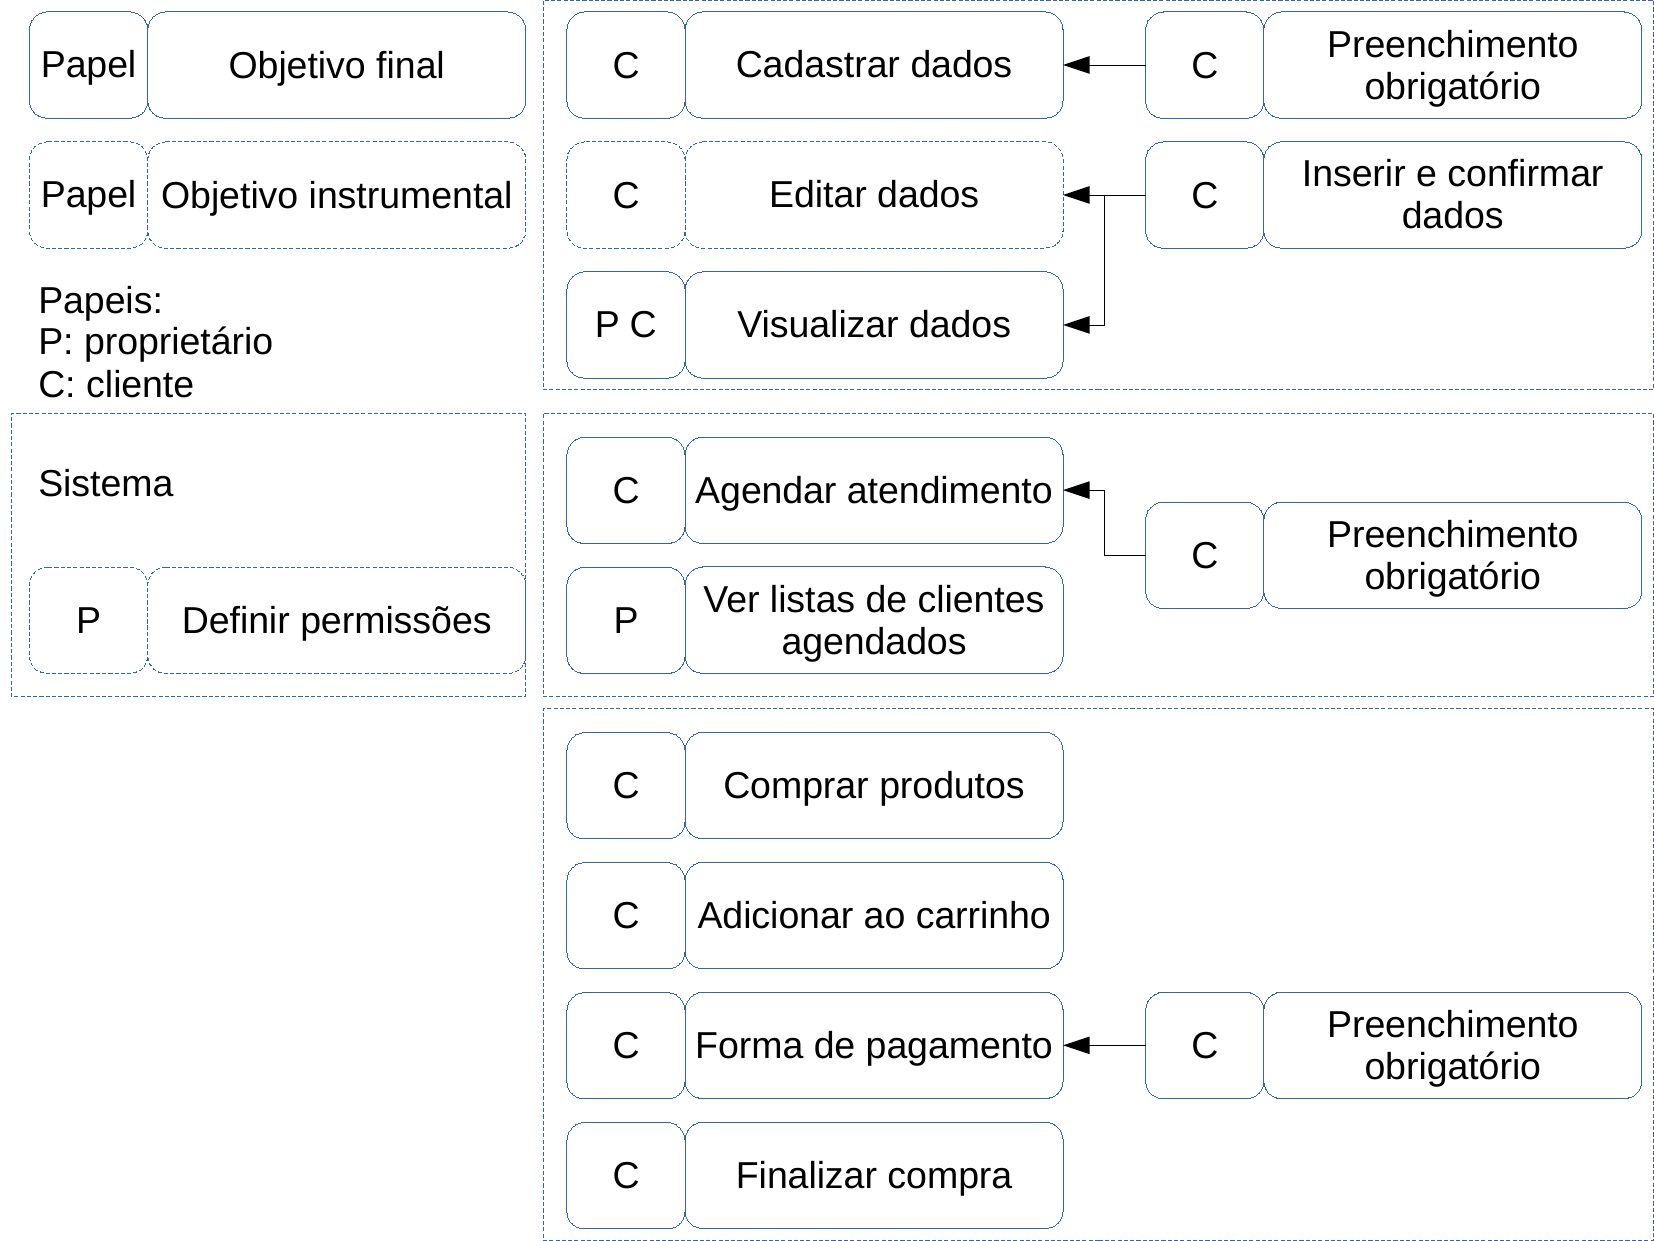

Papel
Cadastrar dados
Objetivo final
C
Preenchimento
obrigatório
C
Papel
Editar dados
Inserir e confirmar
dados
Objetivo instrumental
C
C
Papeis:
P: proprietário
C: cliente
P C
Visualizar dados
Agendar atendimento
C
Sistema
Preenchimento
obrigatório
C
Ver listas de clientes
agendados
P
Definir permissões
P
Comprar produtos
C
Adicionar ao carrinho
C
Forma de pagamento
Preenchimento
obrigatório
C
C
Finalizar compra
C